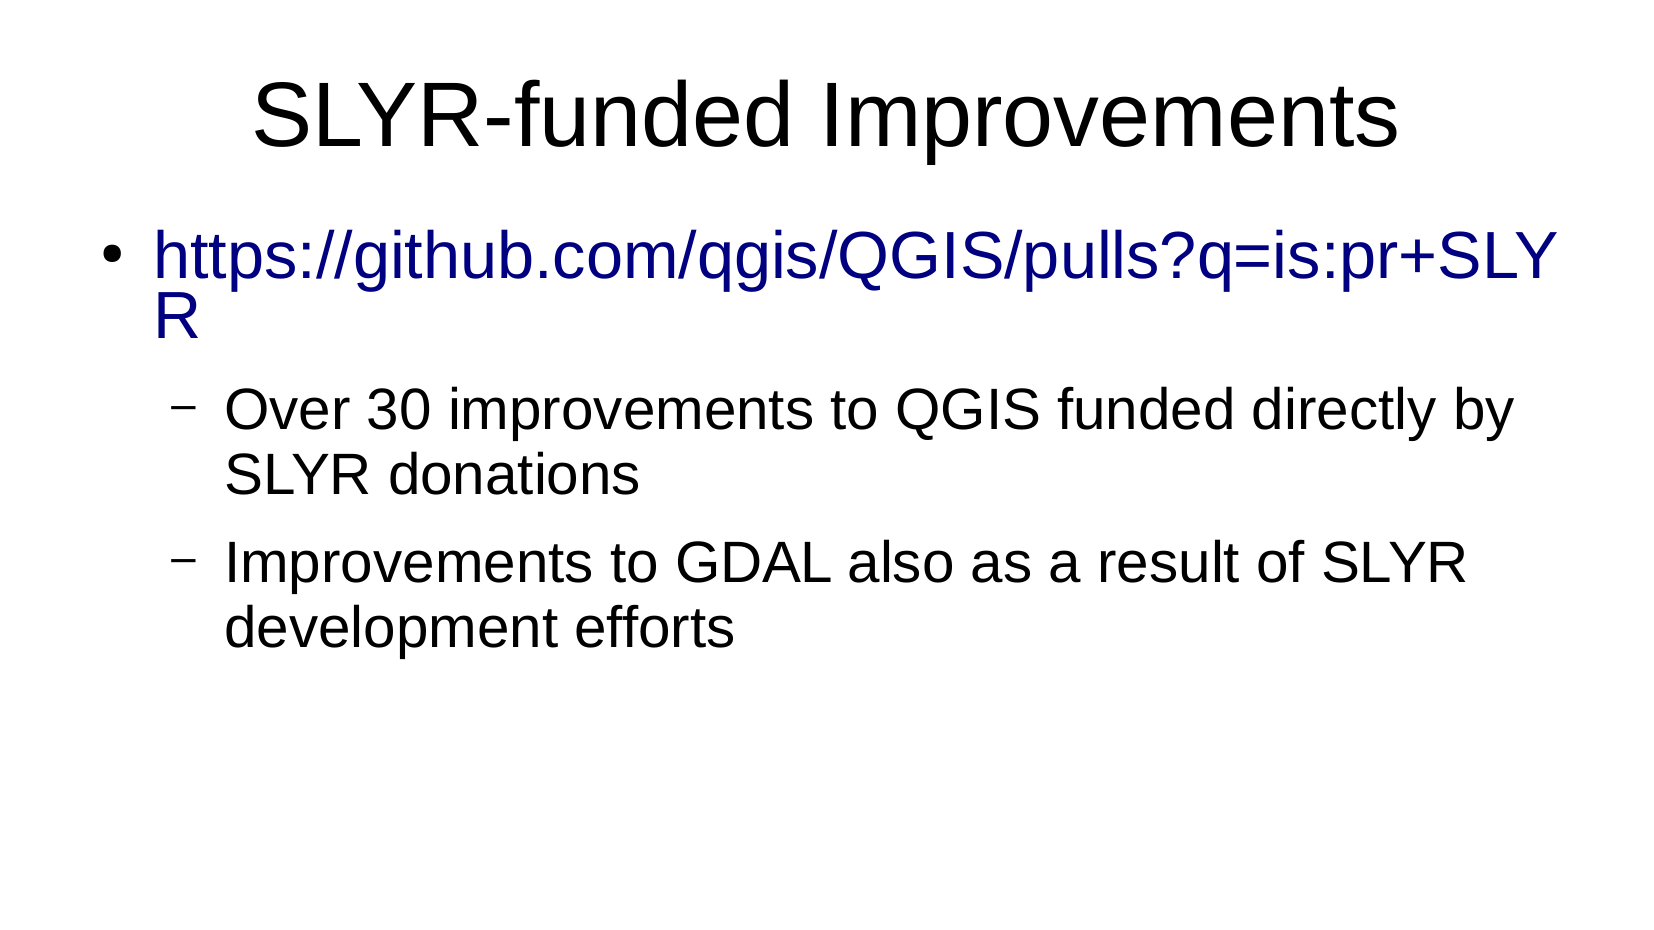

# SLYR-funded Improvements
https://github.com/qgis/QGIS/pulls?q=is:pr+SLYR
Over 30 improvements to QGIS funded directly by SLYR donations
Improvements to GDAL also as a result of SLYR development efforts